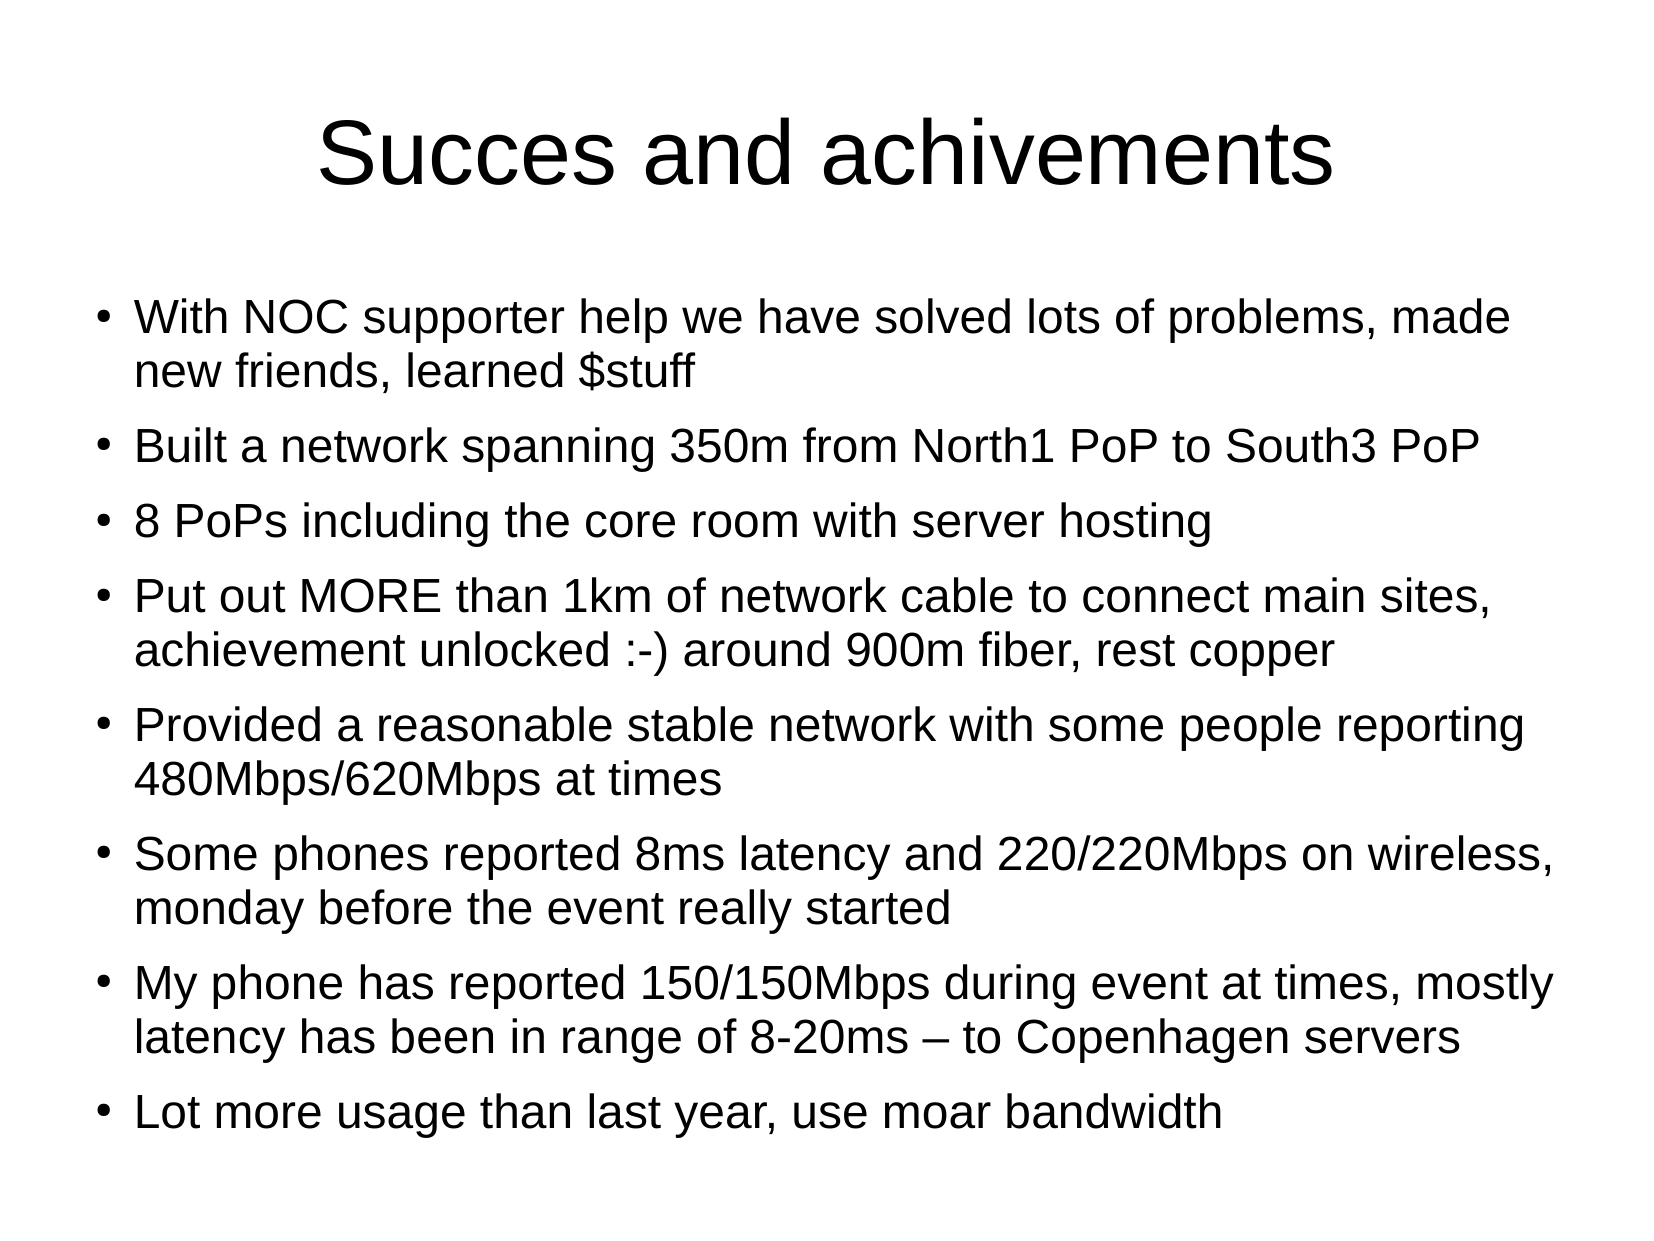

# Succes and achivements
With NOC supporter help we have solved lots of problems, made new friends, learned $stuff
Built a network spanning 350m from North1 PoP to South3 PoP
8 PoPs including the core room with server hosting
Put out MORE than 1km of network cable to connect main sites, achievement unlocked :-) around 900m fiber, rest copper
Provided a reasonable stable network with some people reporting 480Mbps/620Mbps at times
Some phones reported 8ms latency and 220/220Mbps on wireless, monday before the event really started
My phone has reported 150/150Mbps during event at times, mostly latency has been in range of 8-20ms – to Copenhagen servers
Lot more usage than last year, use moar bandwidth